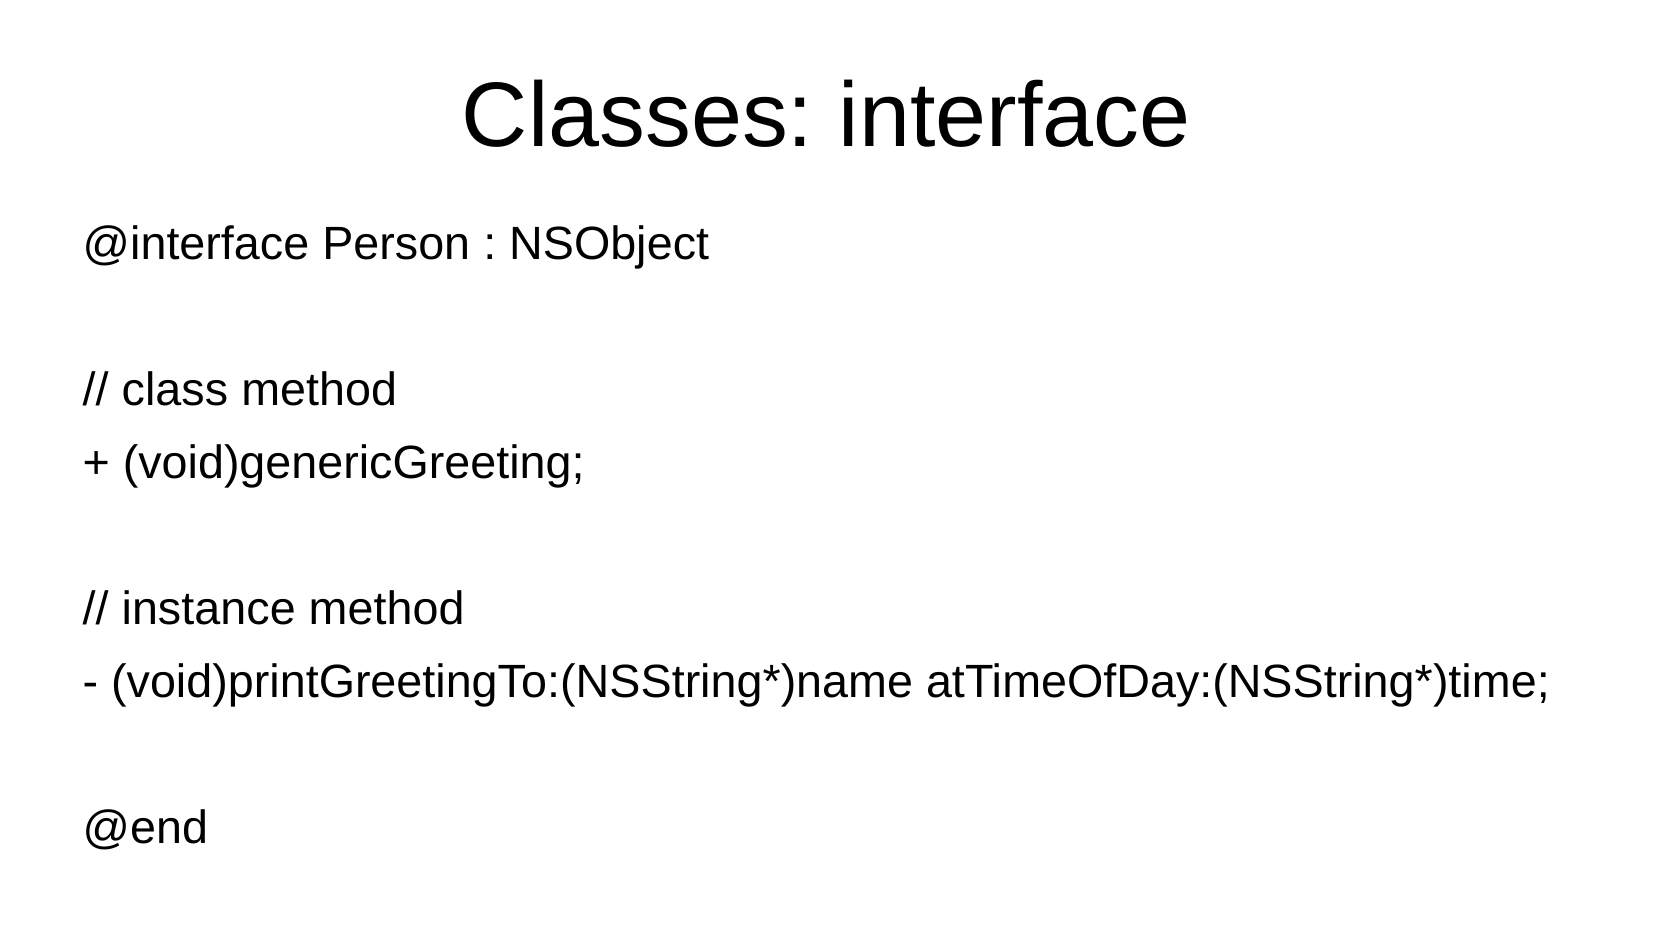

# Classes: interface
@interface Person : NSObject
// class method
+ (void)genericGreeting;
// instance method
- (void)printGreetingTo:(NSString*)name atTimeOfDay:(NSString*)time;
@end